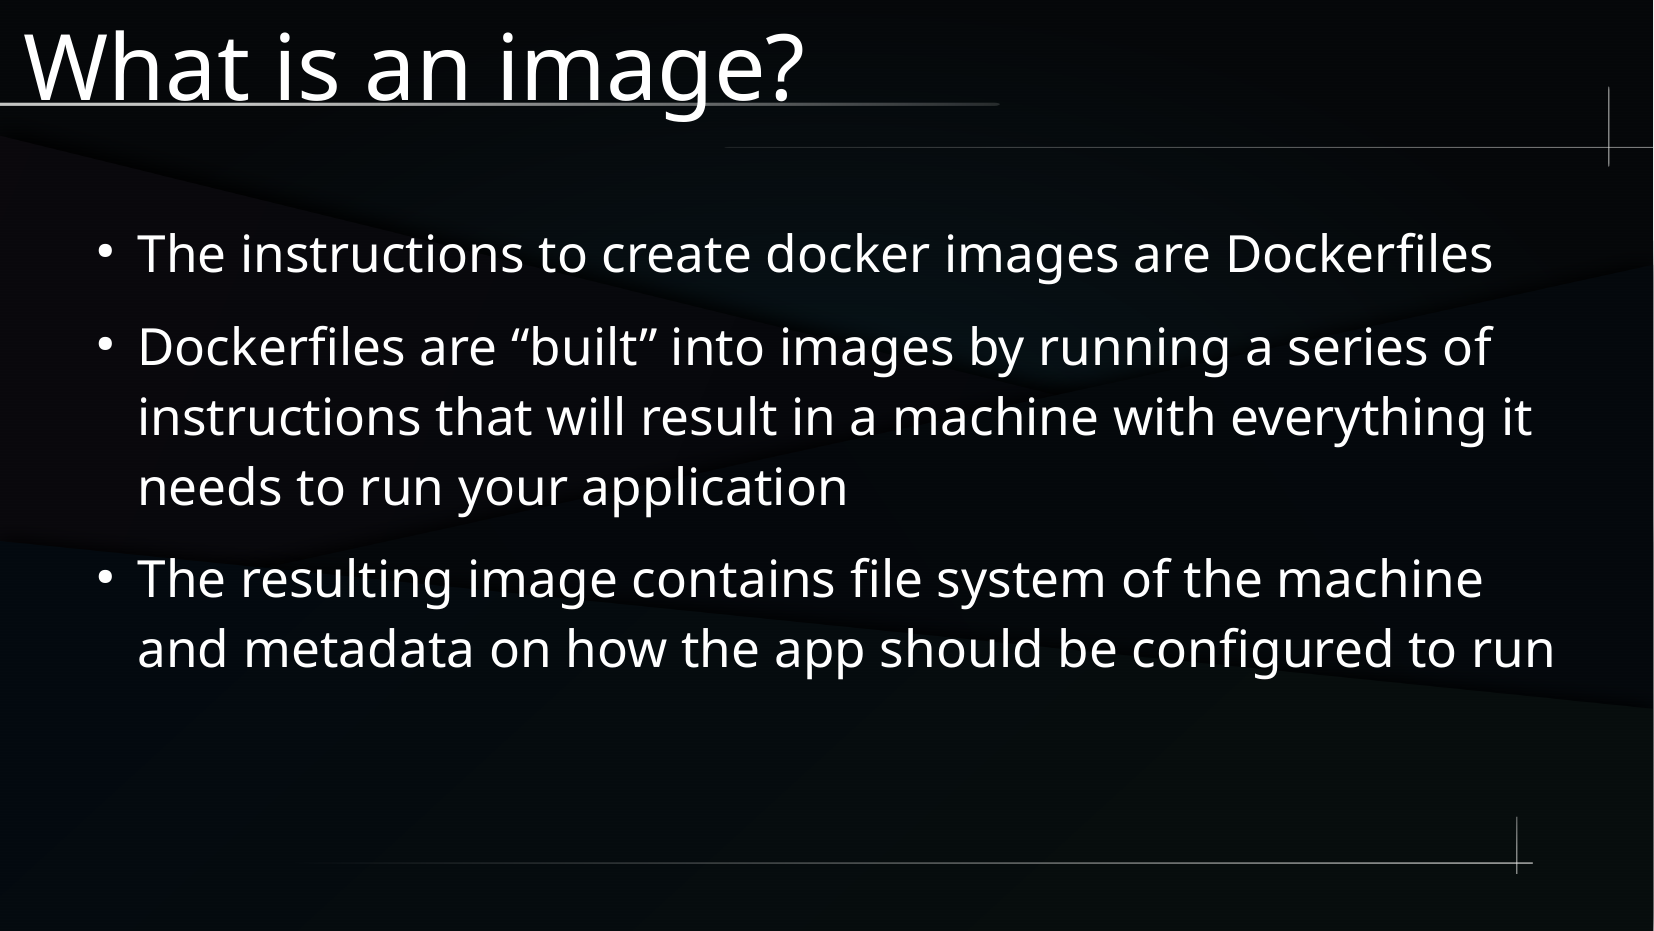

# What is an image?
The instructions to create docker images are Dockerfiles
Dockerfiles are “built” into images by running a series of instructions that will result in a machine with everything it needs to run your application
The resulting image contains file system of the machine and metadata on how the app should be configured to run